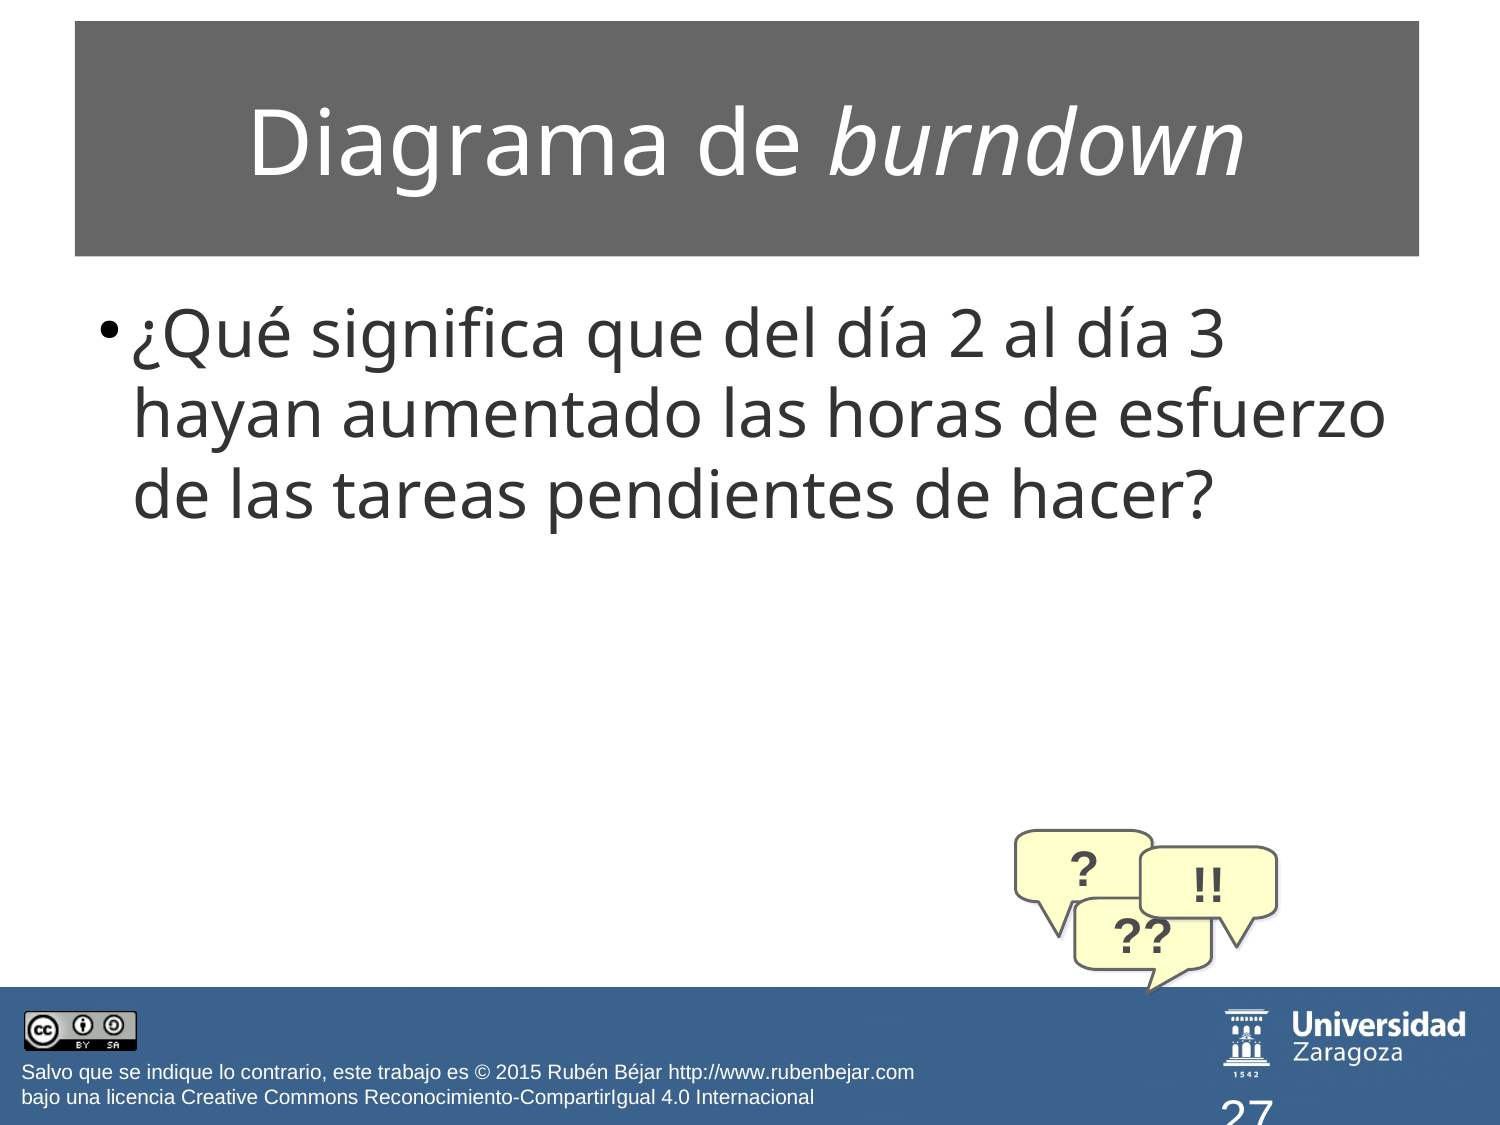

# Diagrama de burndown
¿Qué significa que del día 2 al día 3 hayan aumentado las horas de esfuerzo de las tareas pendientes de hacer?
?
!!
??